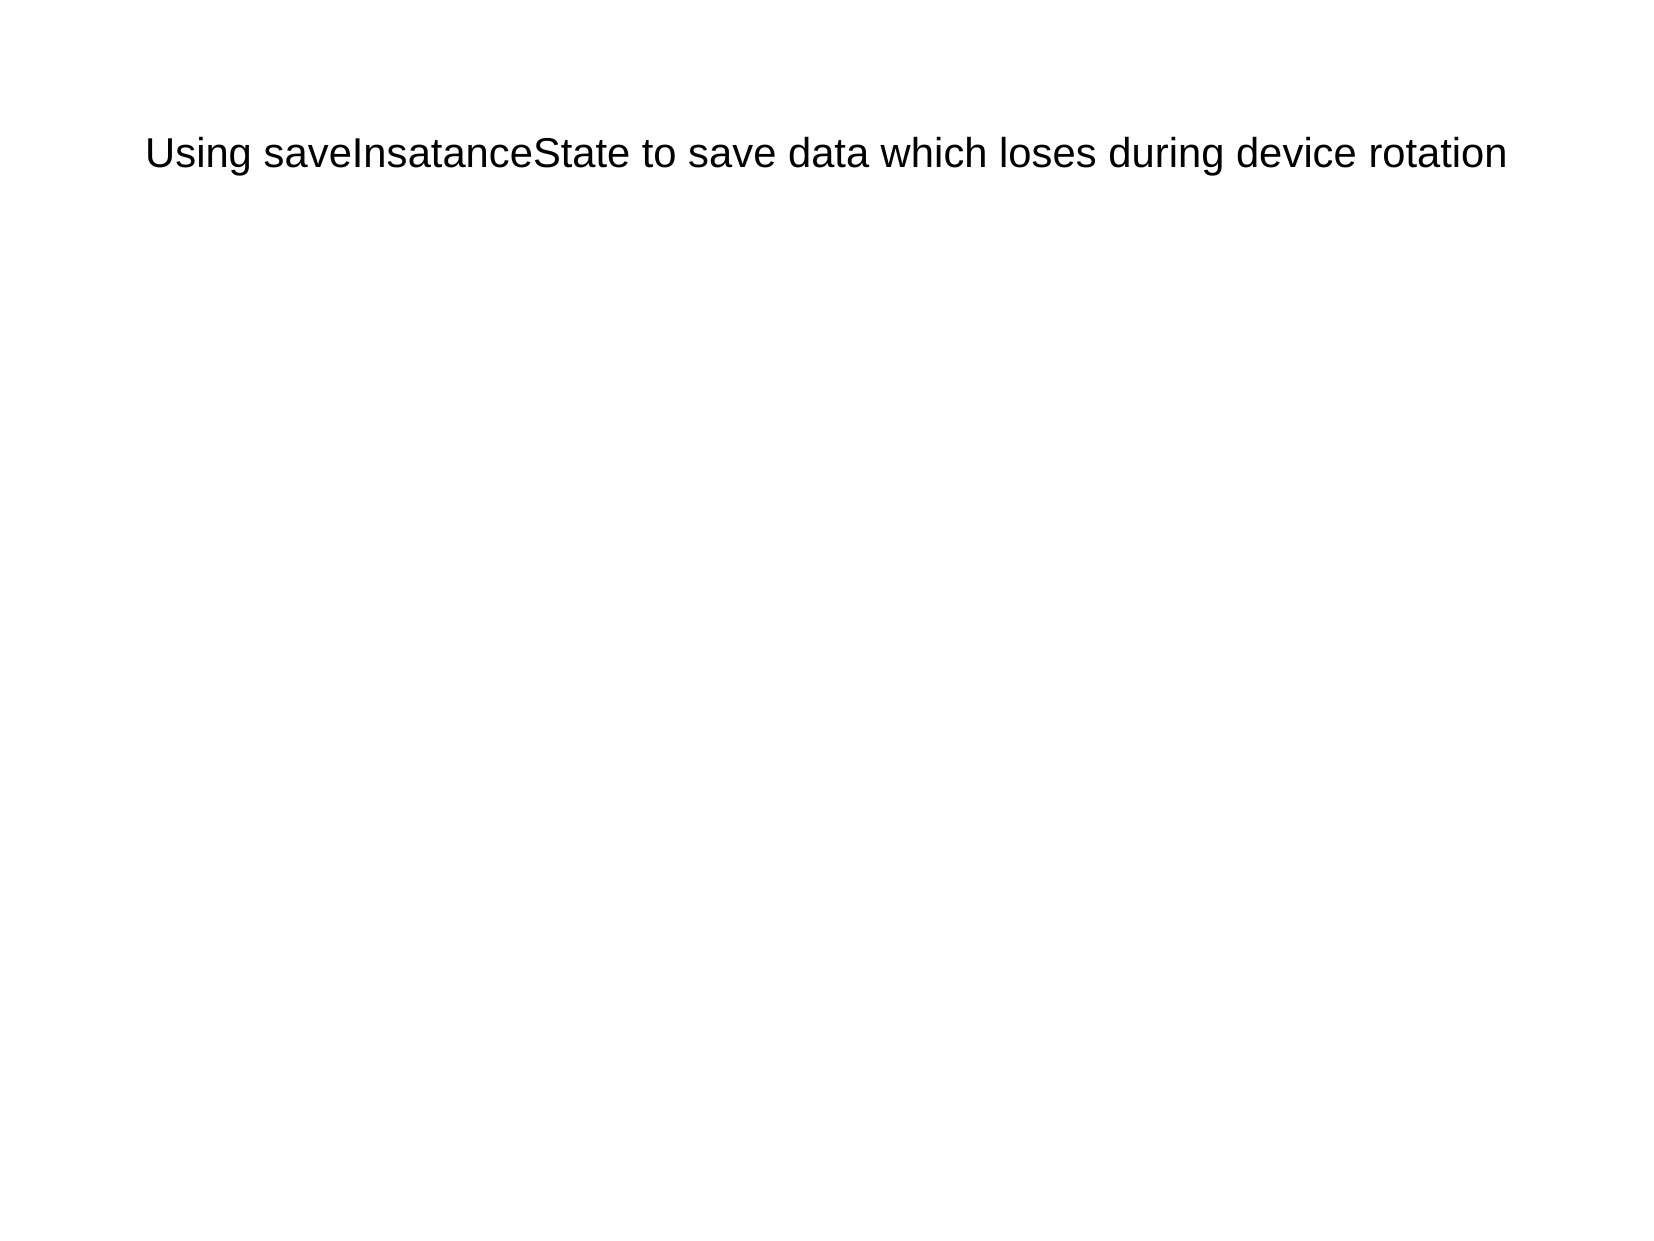

# Using saveInsatanceState to save data which loses during device rotation